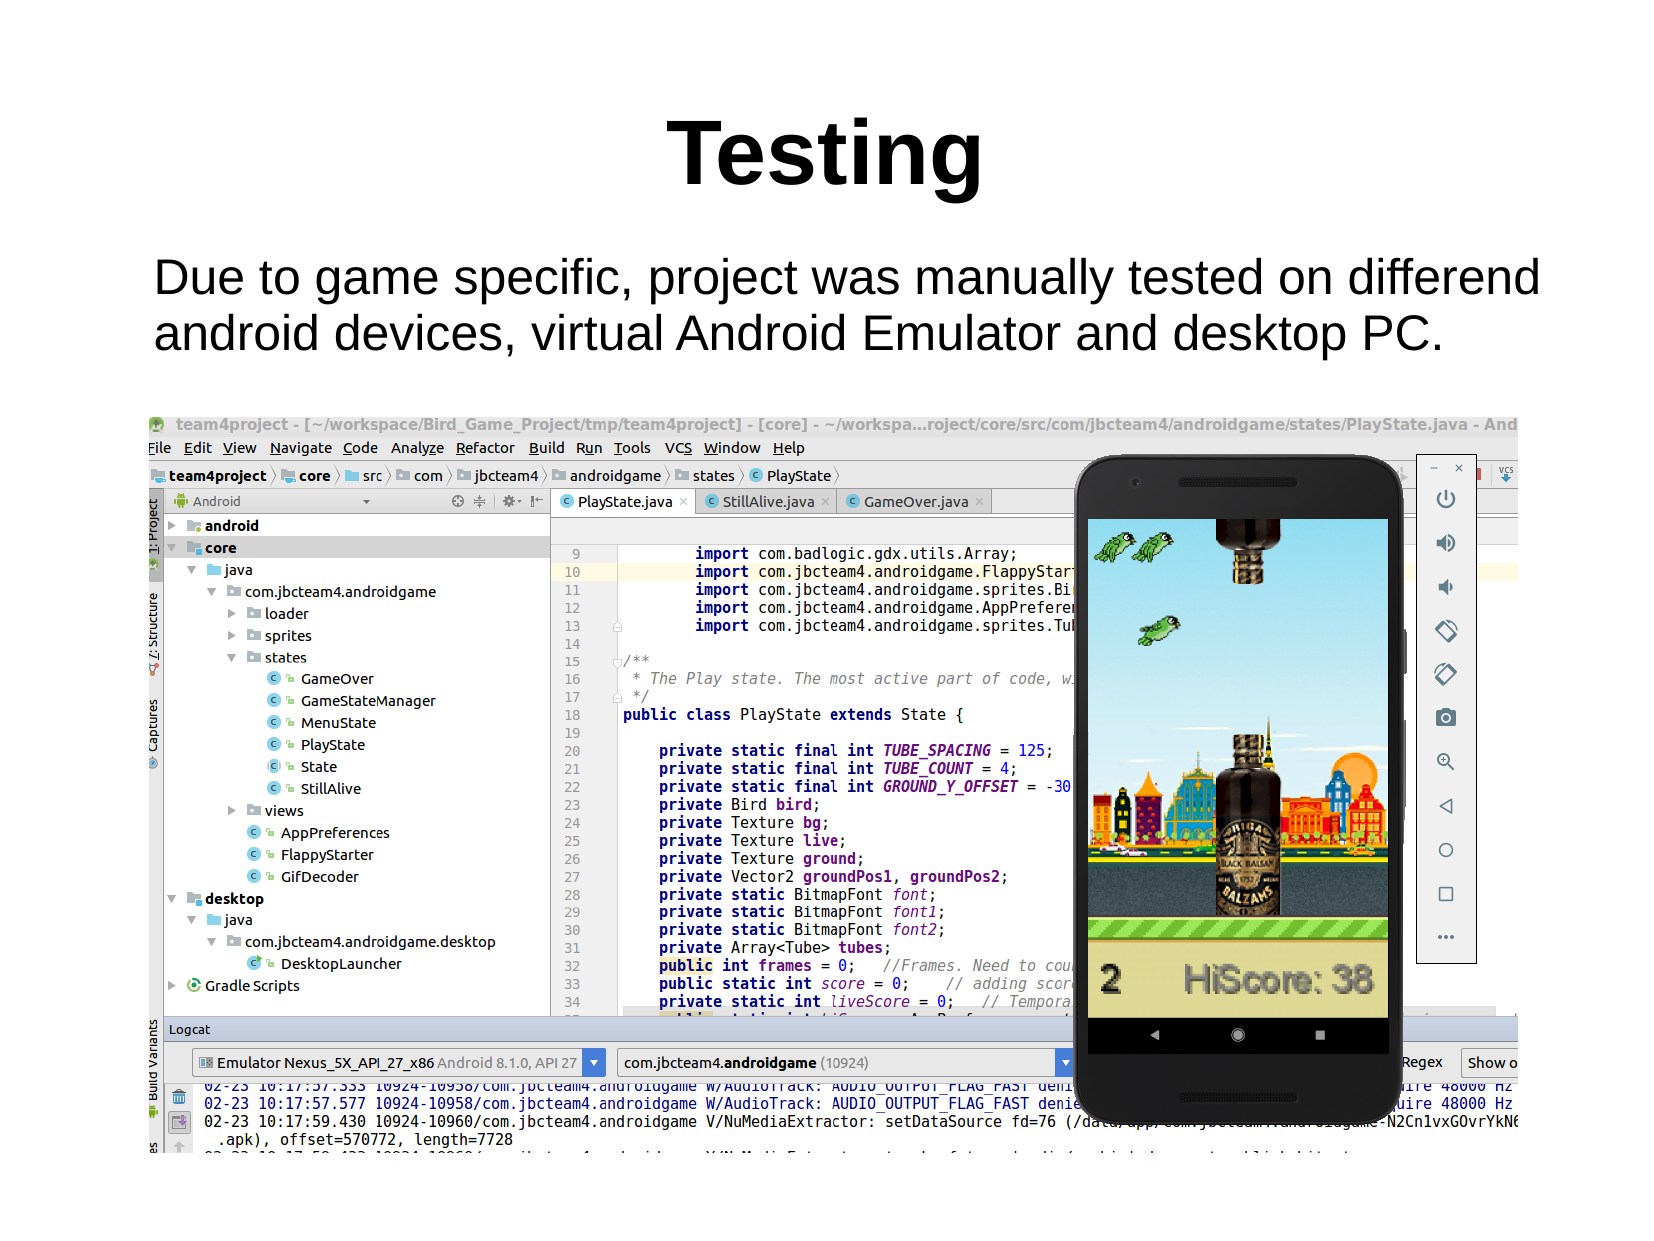

# Testing
Due to game specific, project was manually tested on differend android devices, virtual Android Emulator and desktop PC.